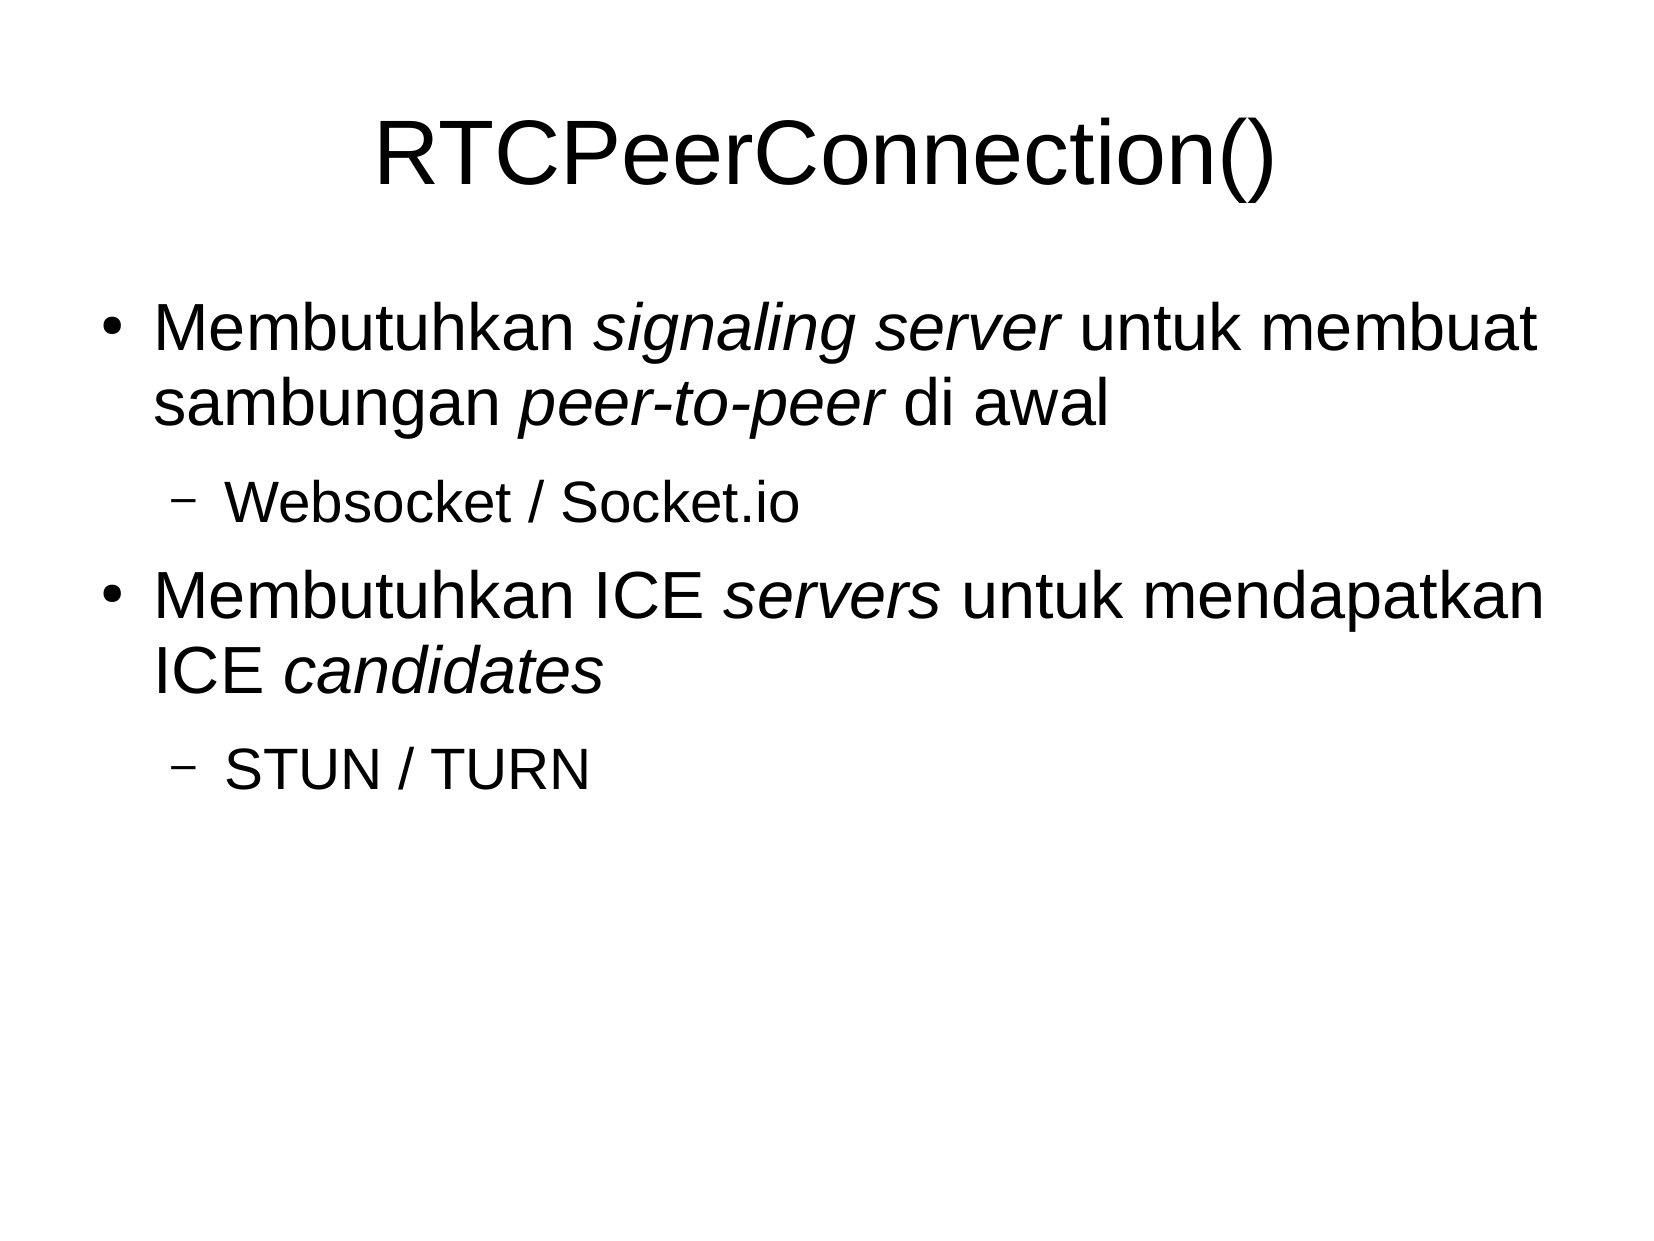

# RTCPeerConnection()
Membutuhkan signaling server untuk membuat sambungan peer-to-peer di awal
Websocket / Socket.io
Membutuhkan ICE servers untuk mendapatkan ICE candidates
STUN / TURN